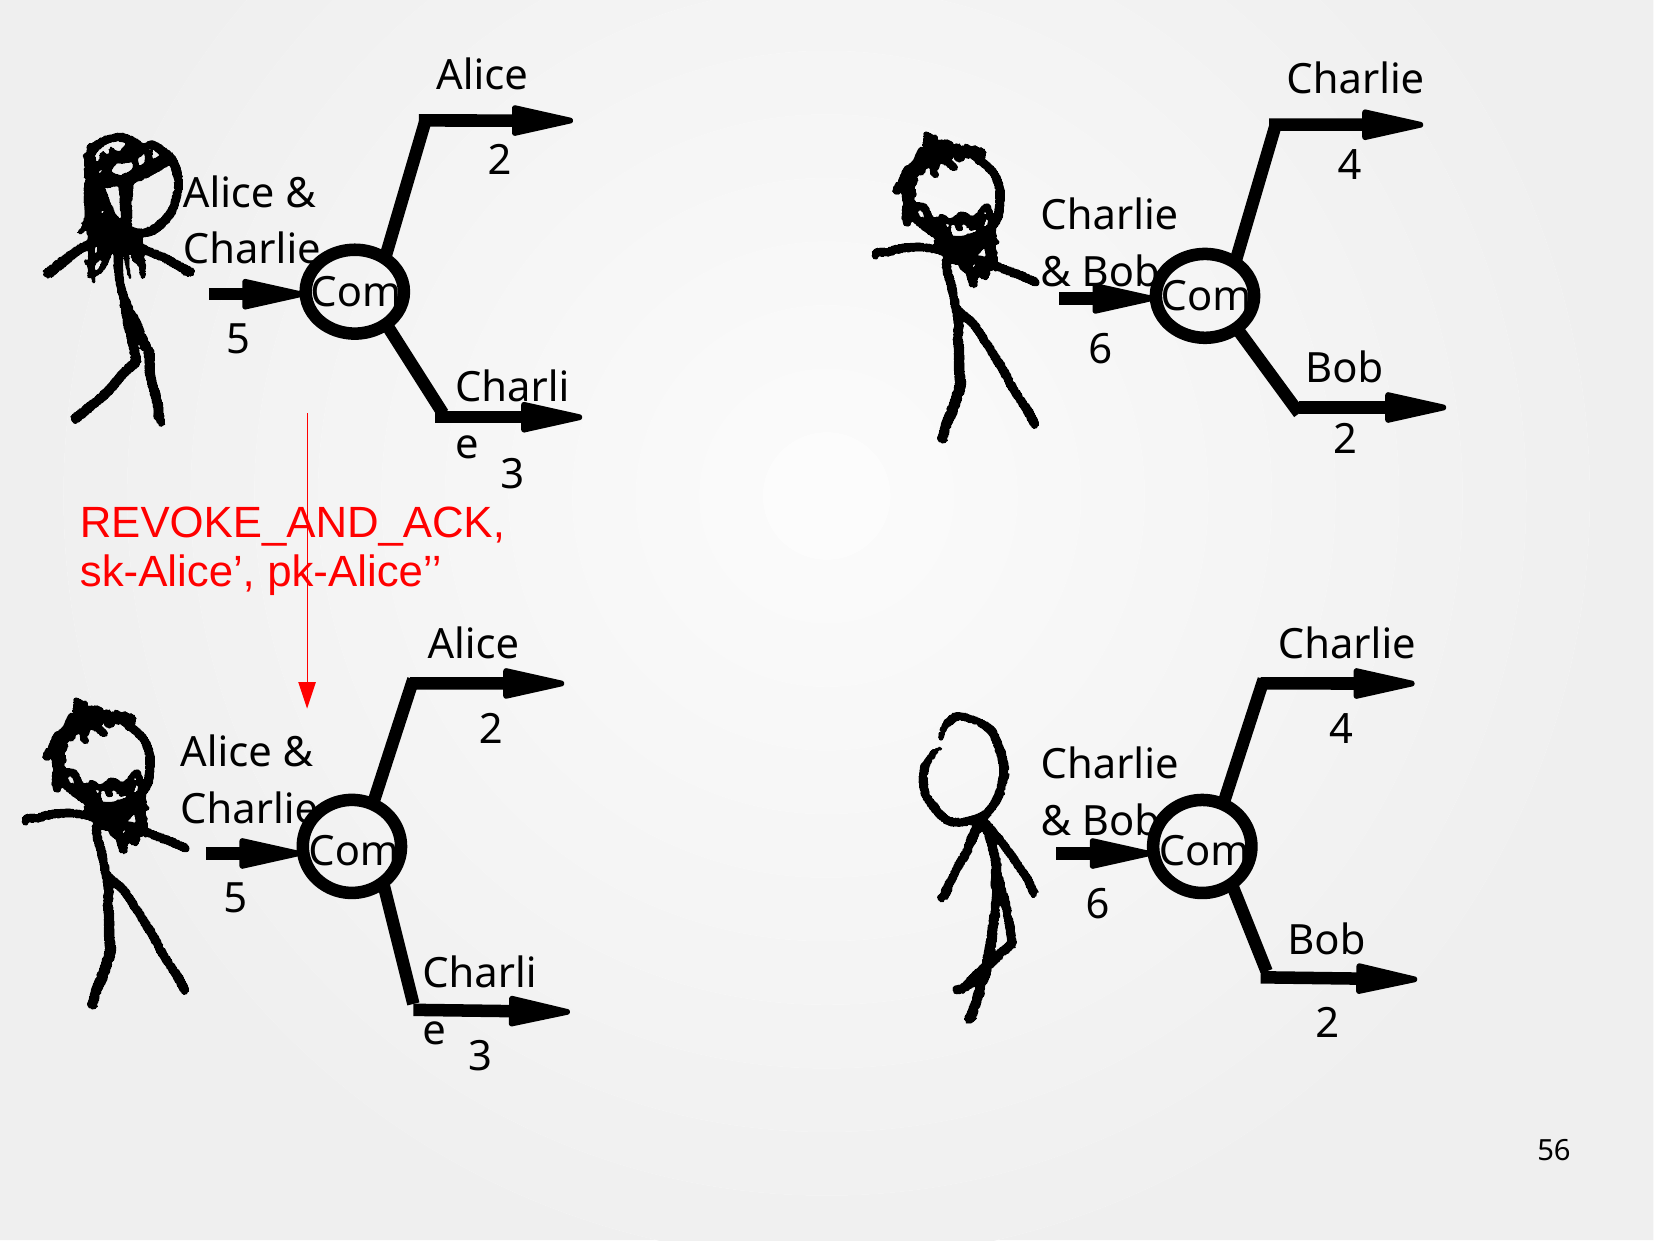

Alice
Charlie
2
4
Alice & Charlie
Charlie & Bob
Com
Com
5
6
Bob
Charlie
2
3
REVOKE_AND_ACK,
sk-Alice’, pk-Alice’’
Alice
Charlie
2
4
Alice & Charlie
Charlie & Bob
Com
Com
5
6
Bob
Charlie
2
3
56